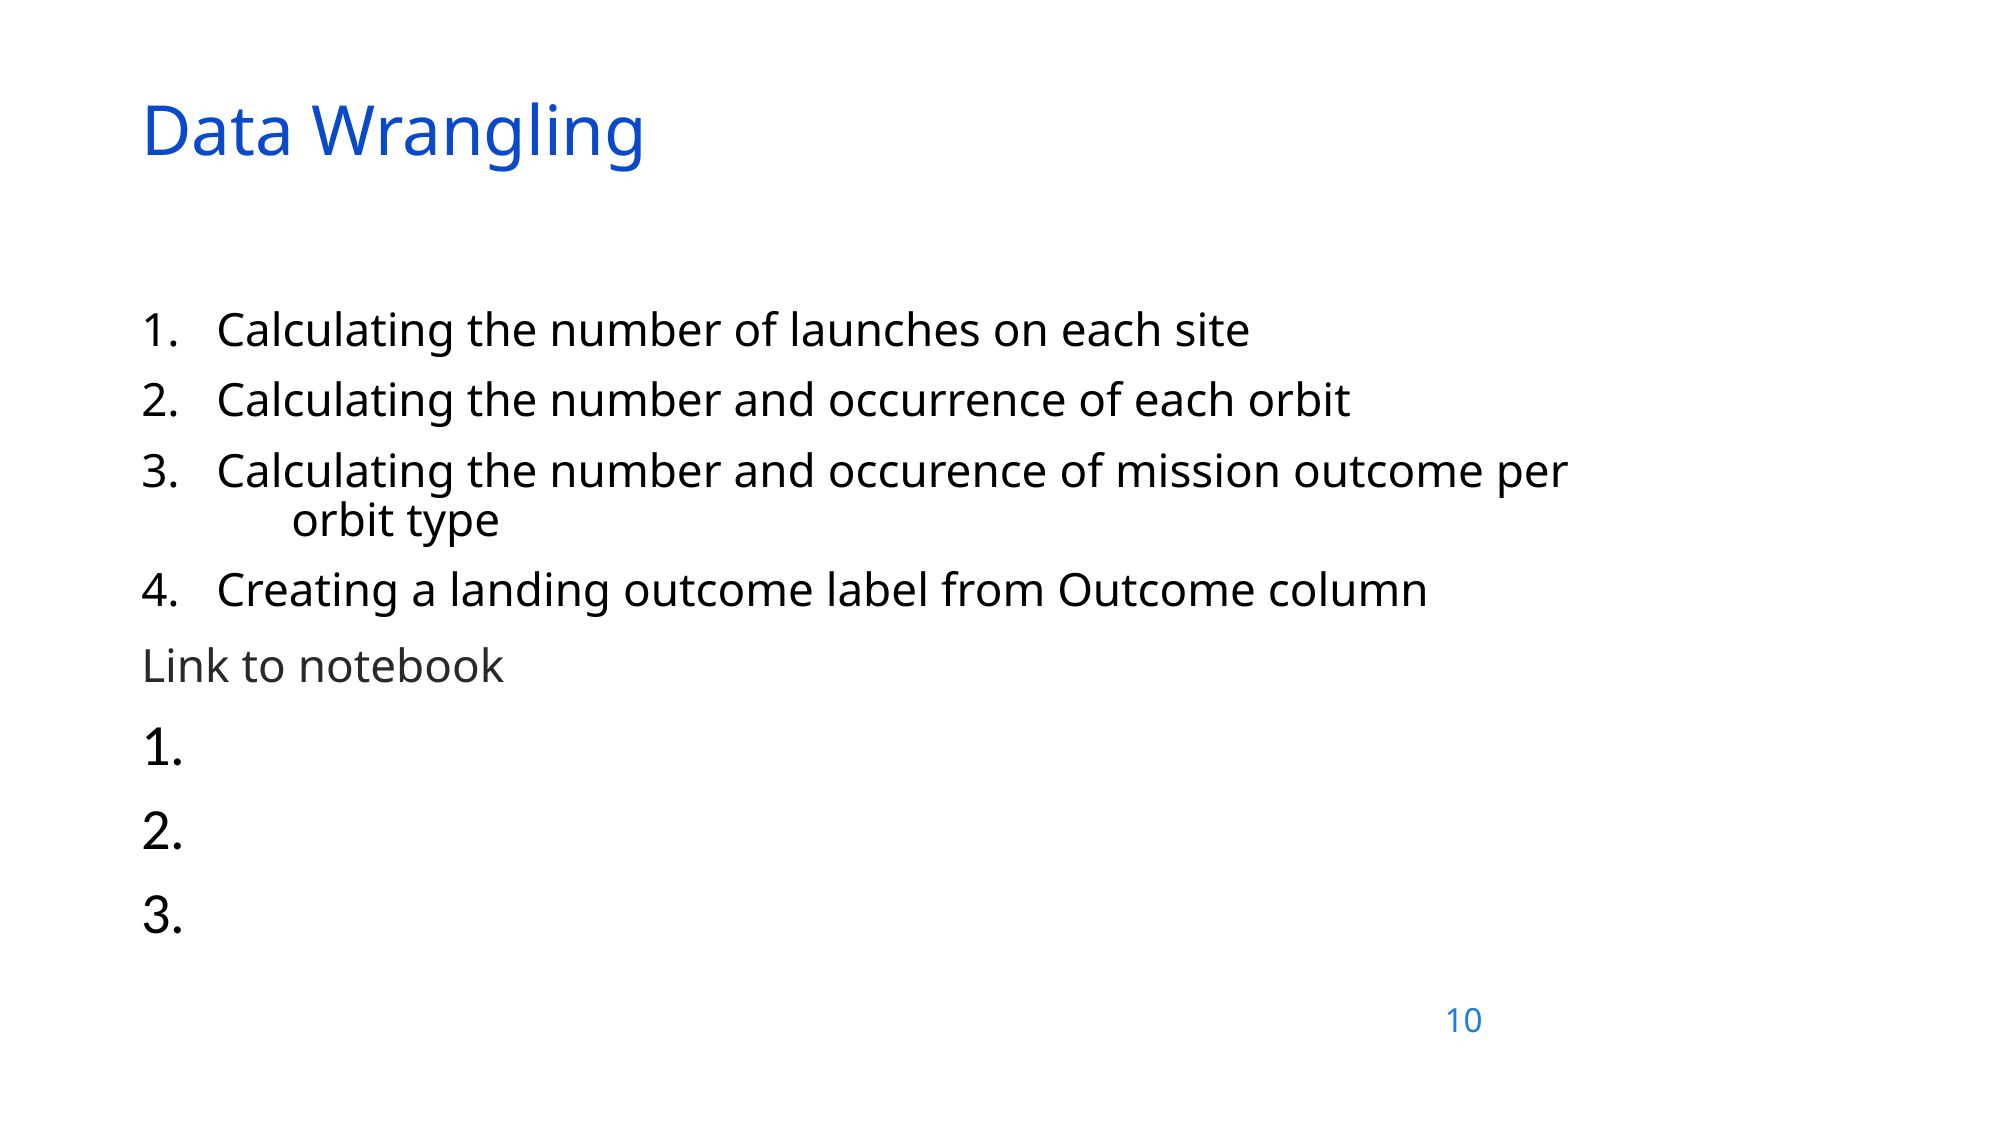

Data Wrangling
# Calculating the number of launches on each site
Calculating the number and occurrence of each orbit
Calculating the number and occurence of mission outcome per orbit type
Creating a landing outcome label from Outcome column
Link to notebook
9